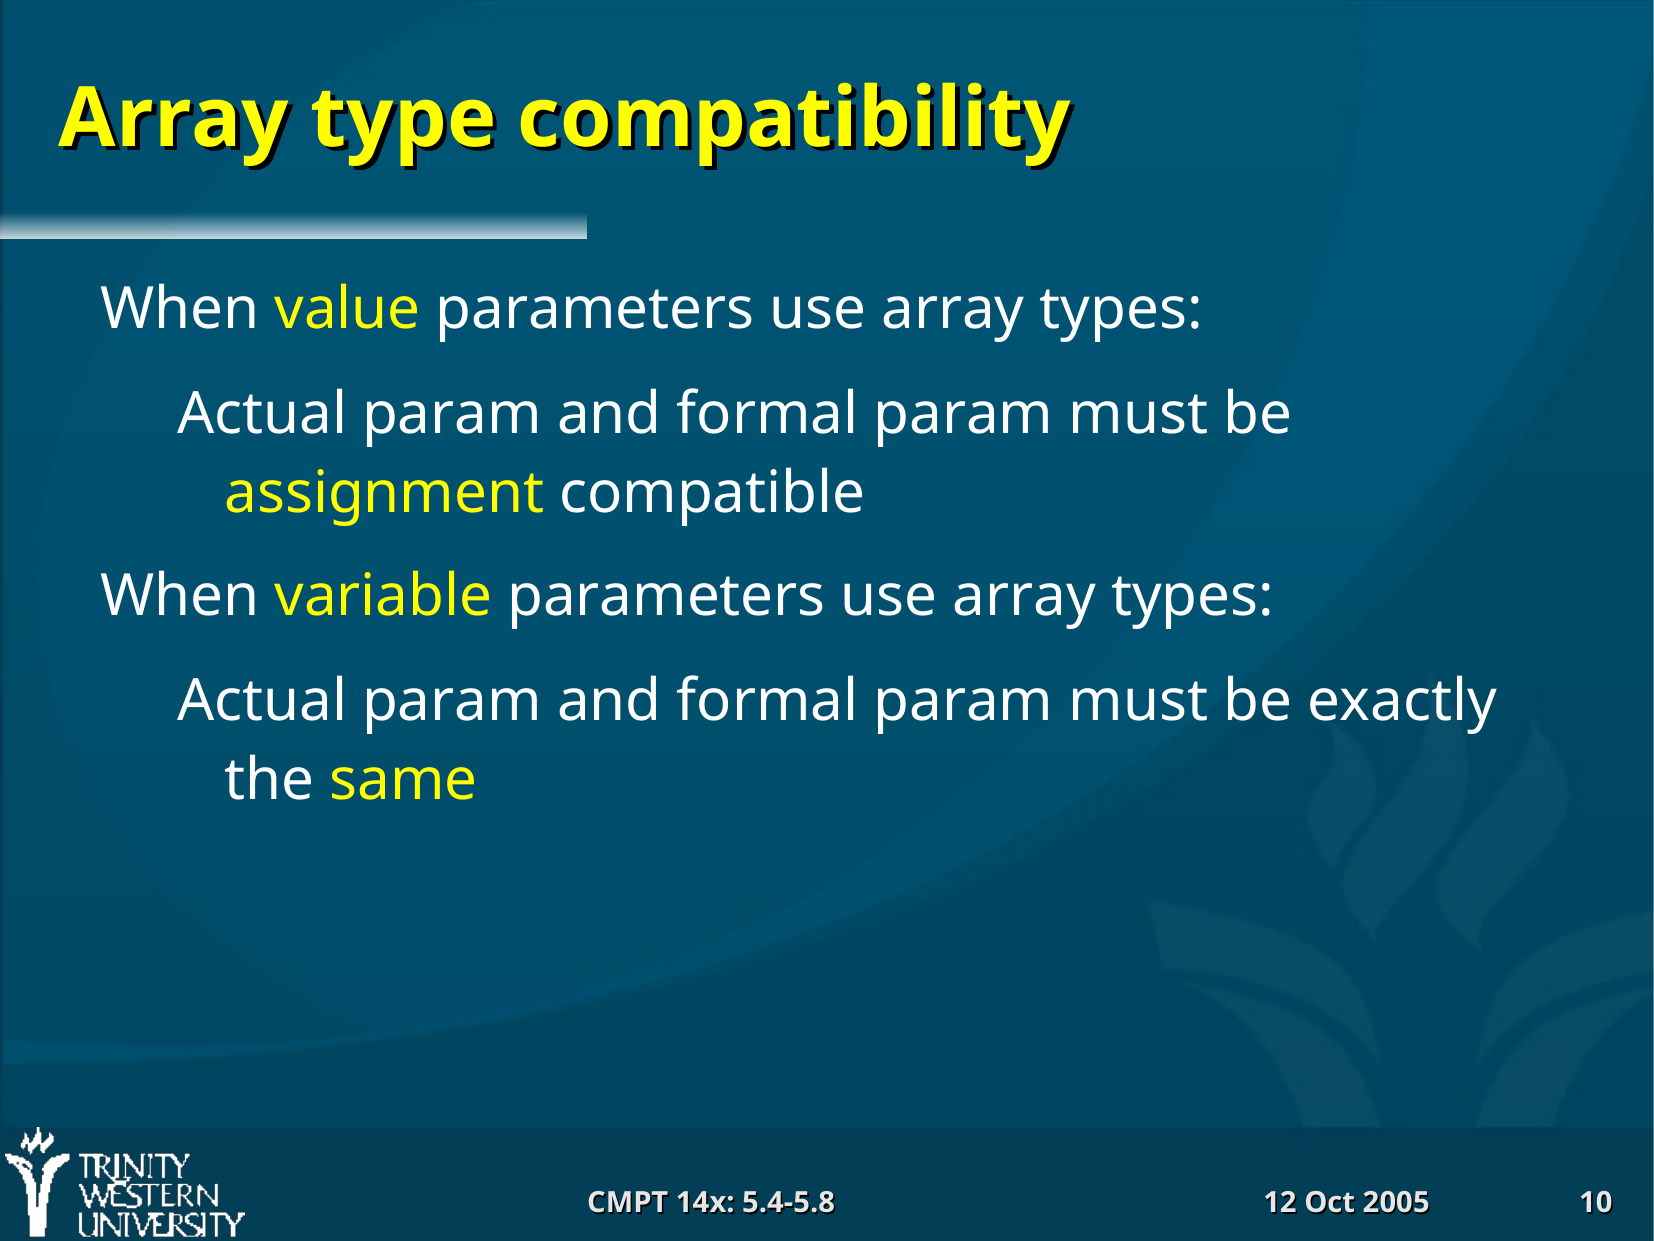

# Array type compatibility
When value parameters use array types:
Actual param and formal param must be assignment compatible
When variable parameters use array types:
Actual param and formal param must be exactly the same
CMPT 14x: 5.4-5.8
12 Oct 2005
10